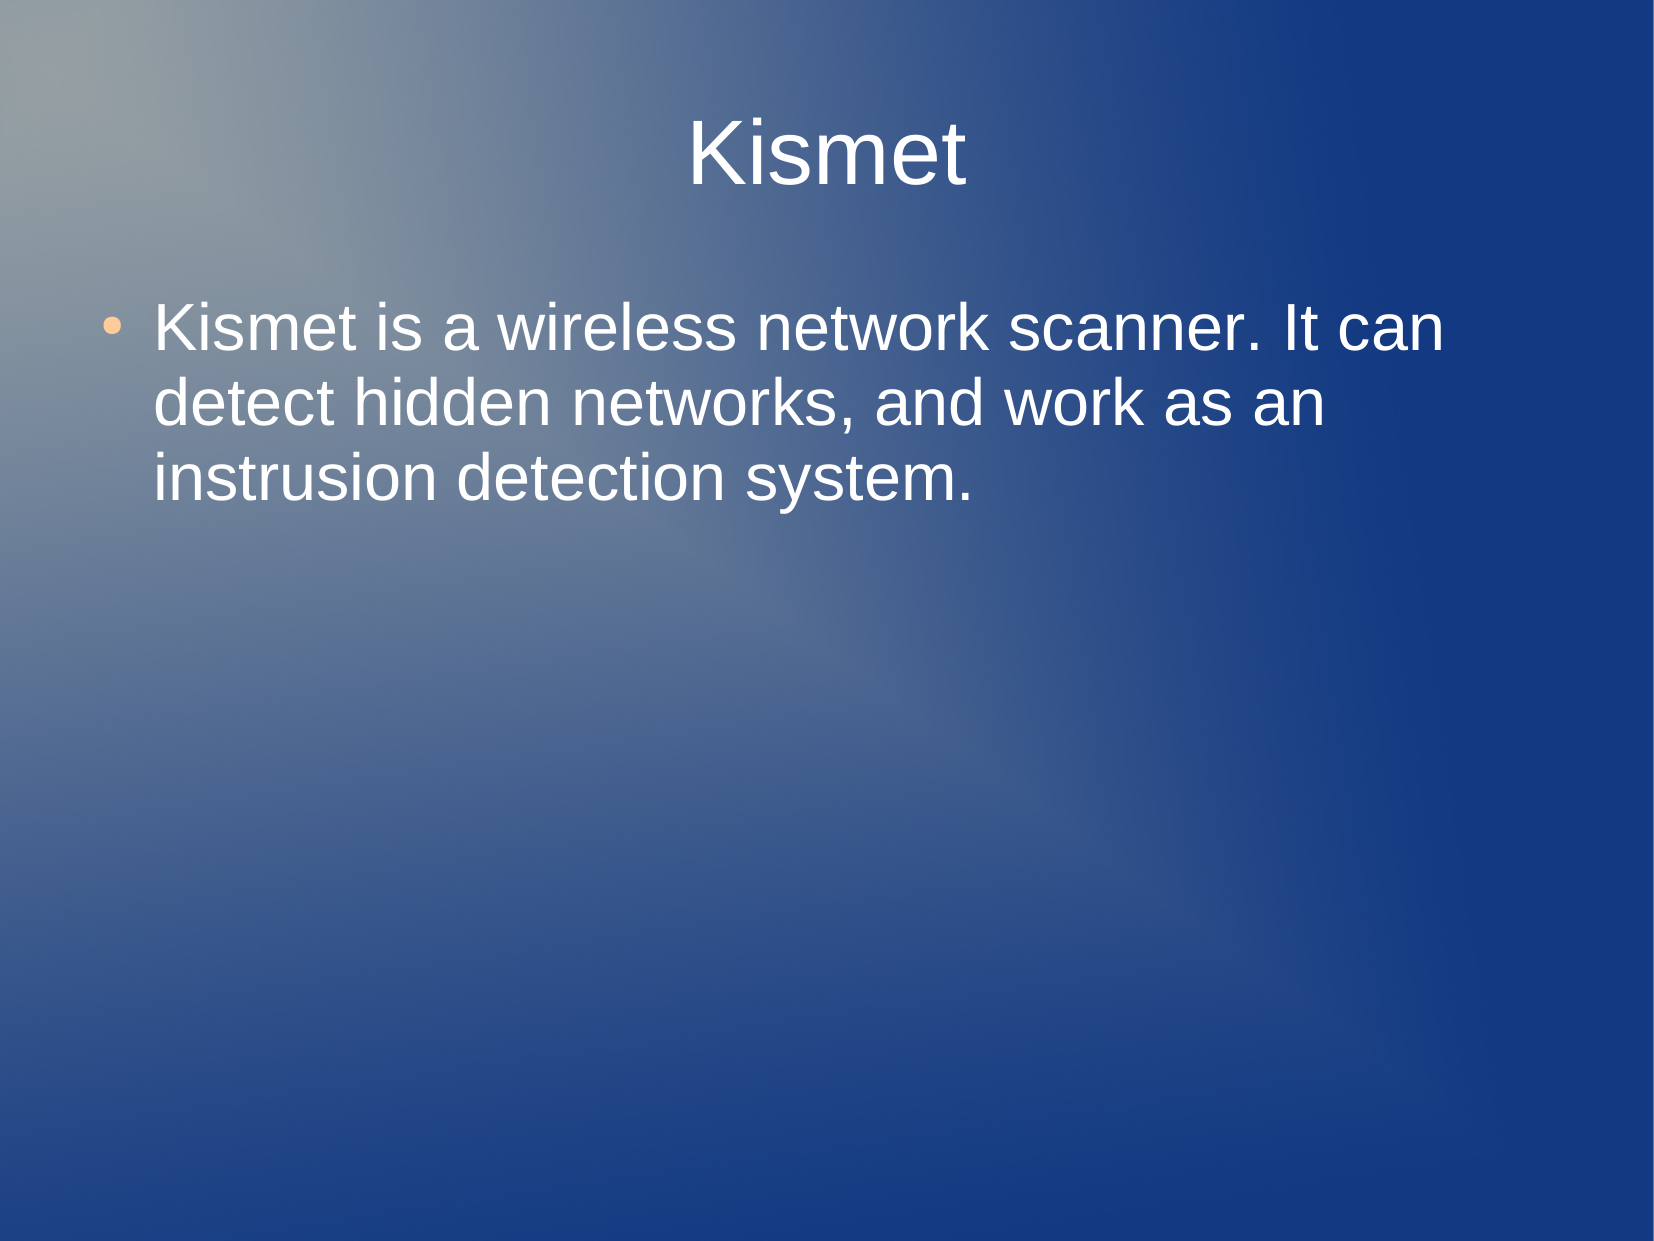

# Kismet
Kismet is a wireless network scanner. It can detect hidden networks, and work as an instrusion detection system.